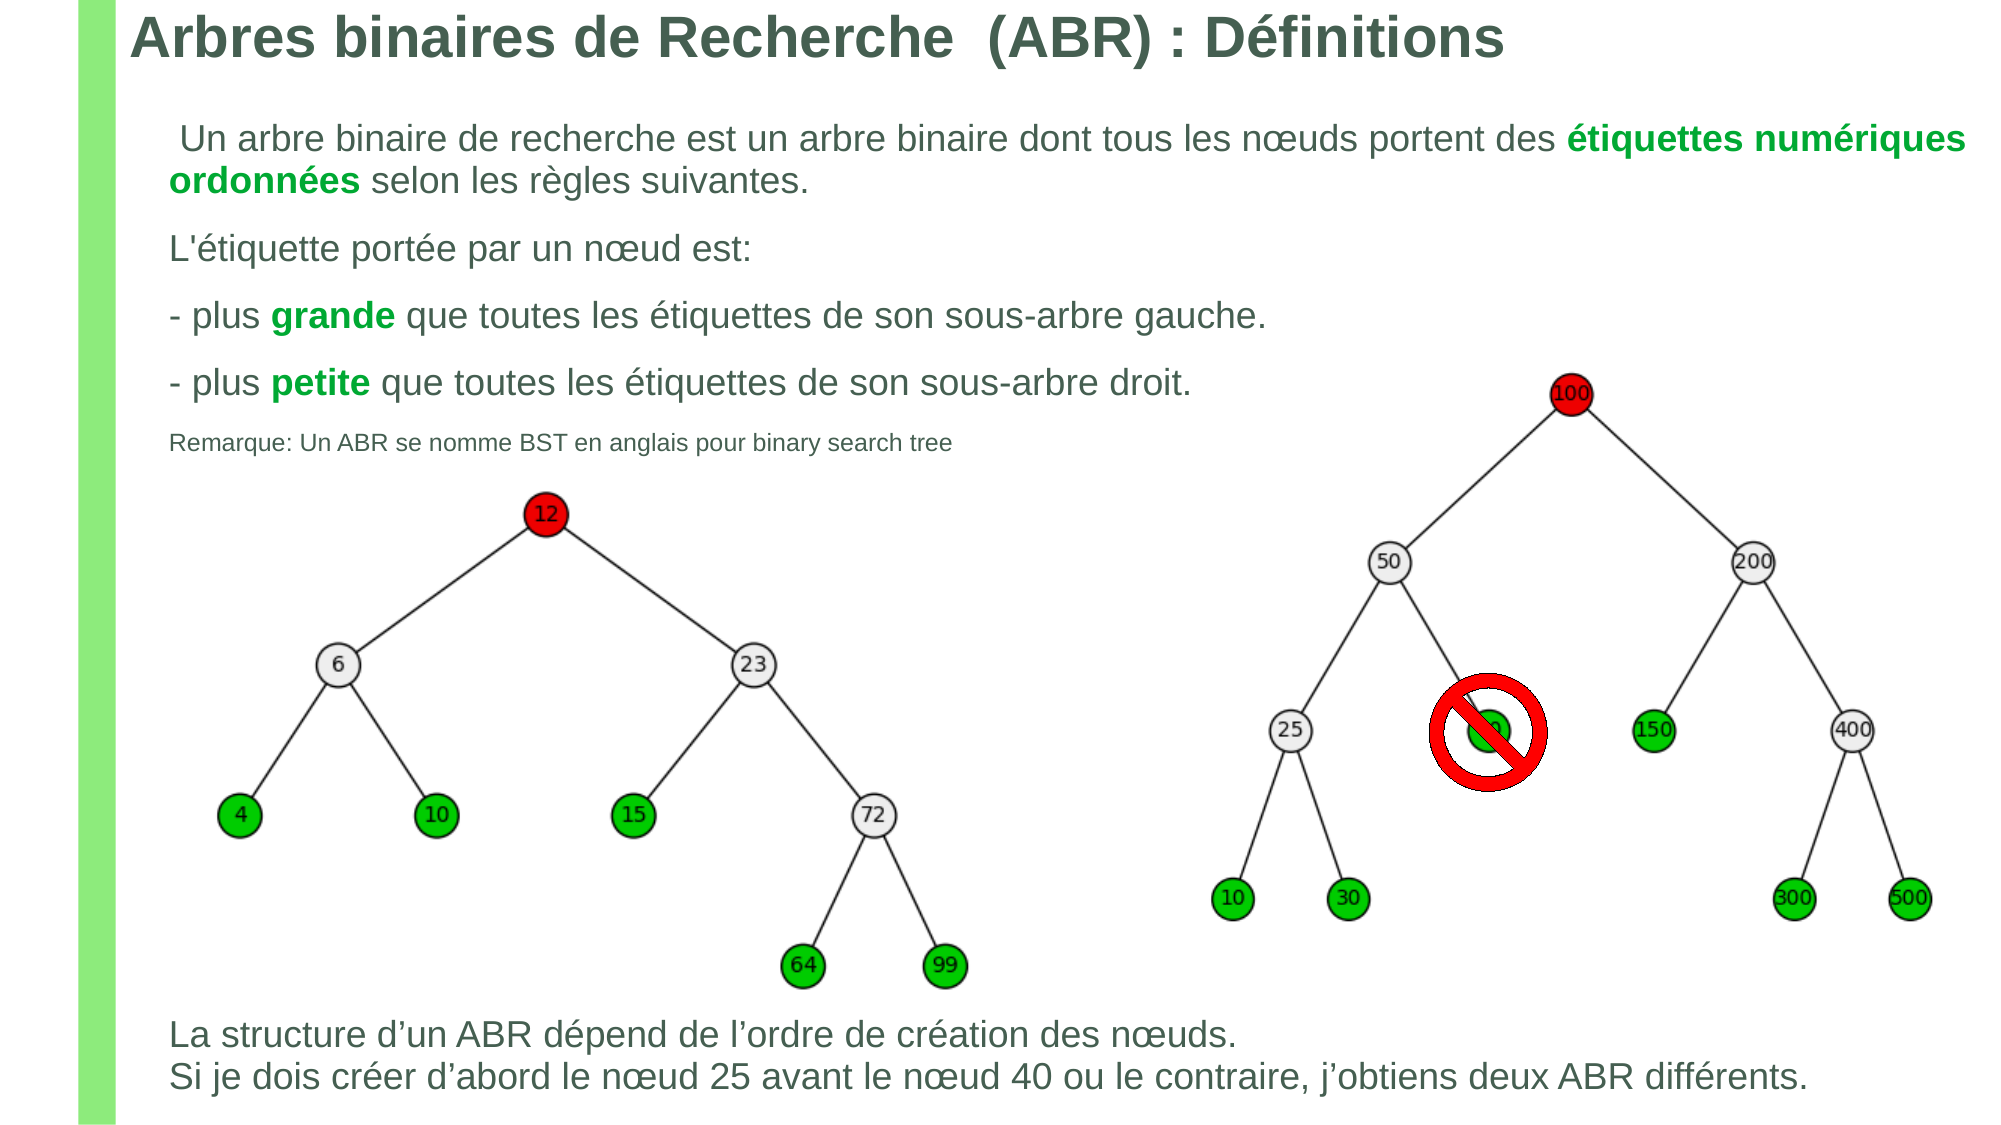

Arbres binaires de Recherche  (ABR) : Définitions
 Un arbre binaire de recherche est un arbre binaire dont tous les nœuds portent des étiquettes numériques ordonnées selon les règles suivantes.
L'étiquette portée par un nœud est:
- plus grande que toutes les étiquettes de son sous-arbre gauche.
- plus petite que toutes les étiquettes de son sous-arbre droit.
Remarque: Un ABR se nomme BST en anglais pour binary search tree
La structure d’un ABR dépend de l’ordre de création des nœuds.
Si je dois créer d’abord le nœud 25 avant le nœud 40 ou le contraire, j’obtiens deux ABR différents.